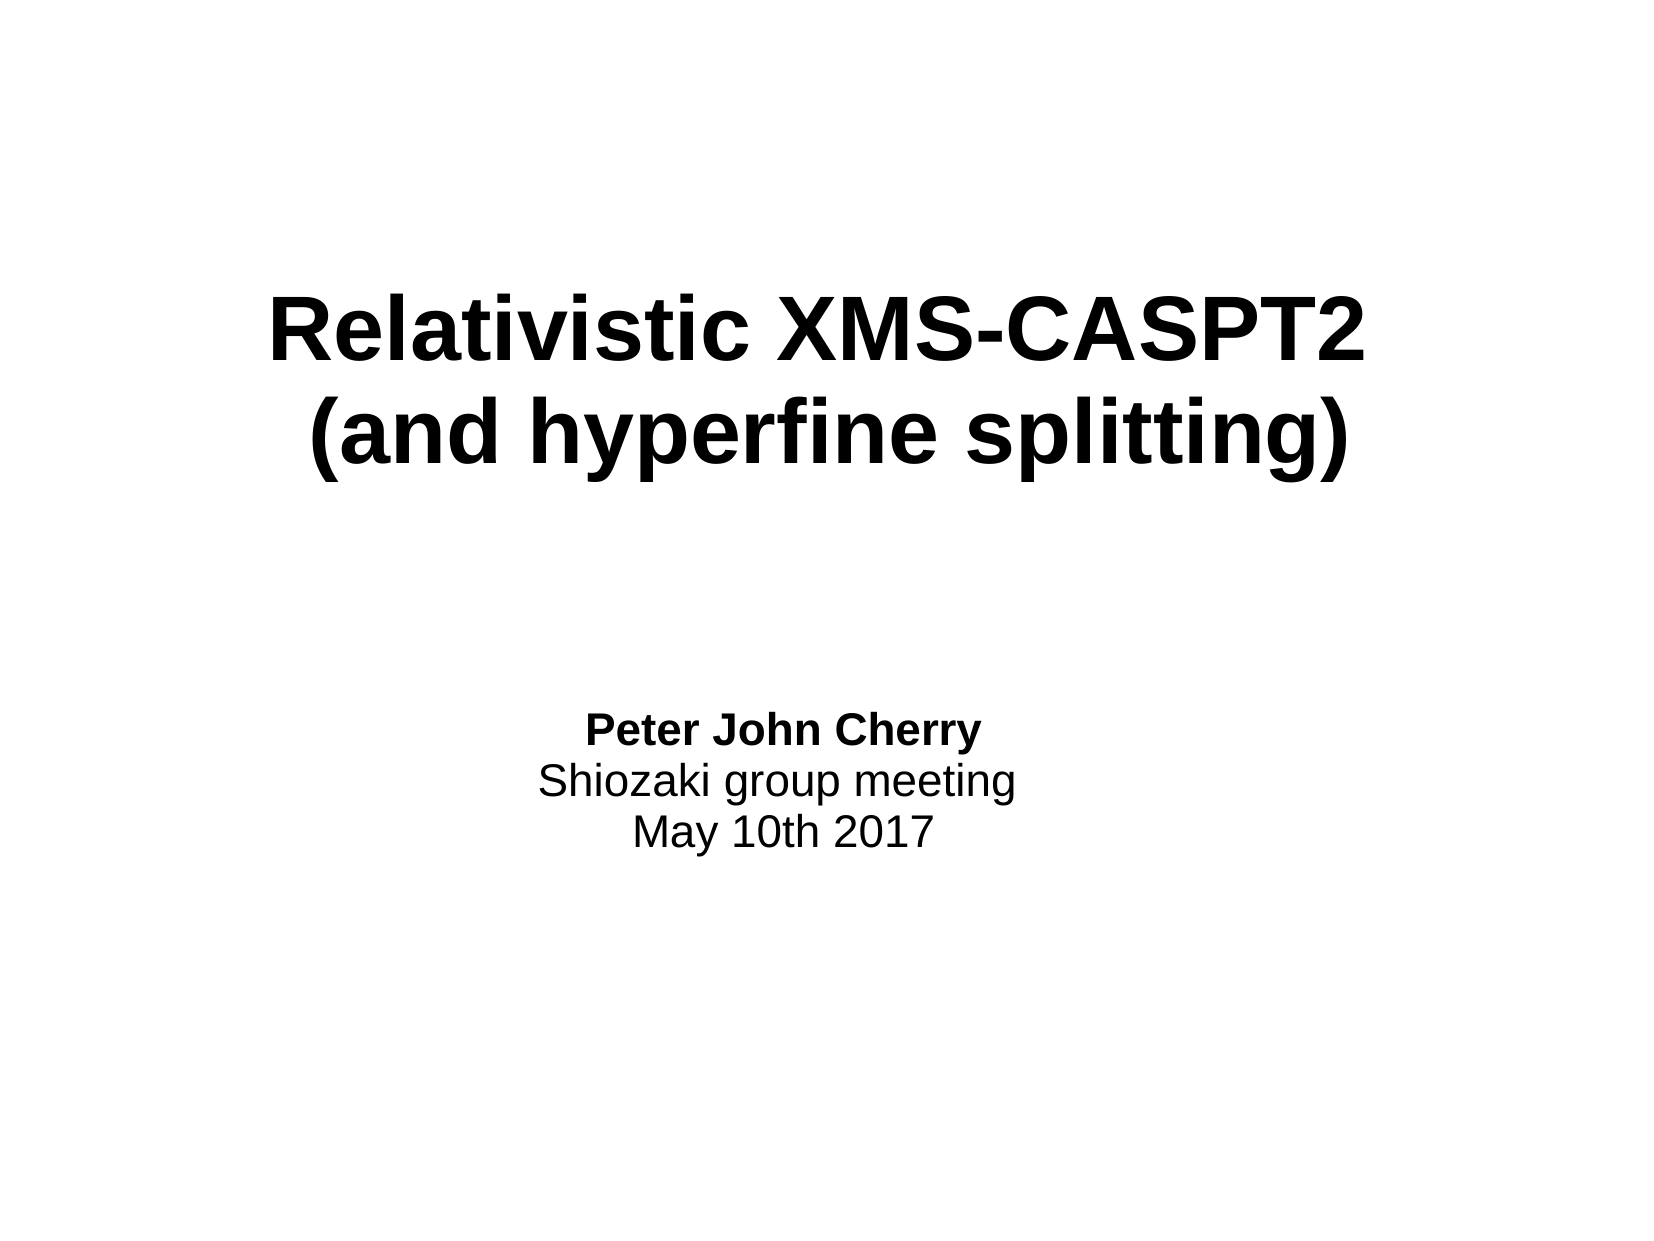

# Relativistic XMS-CASPT2 (and hyperfine splitting)
Peter John Cherry
Shiozaki group meeting
May 10th 2017